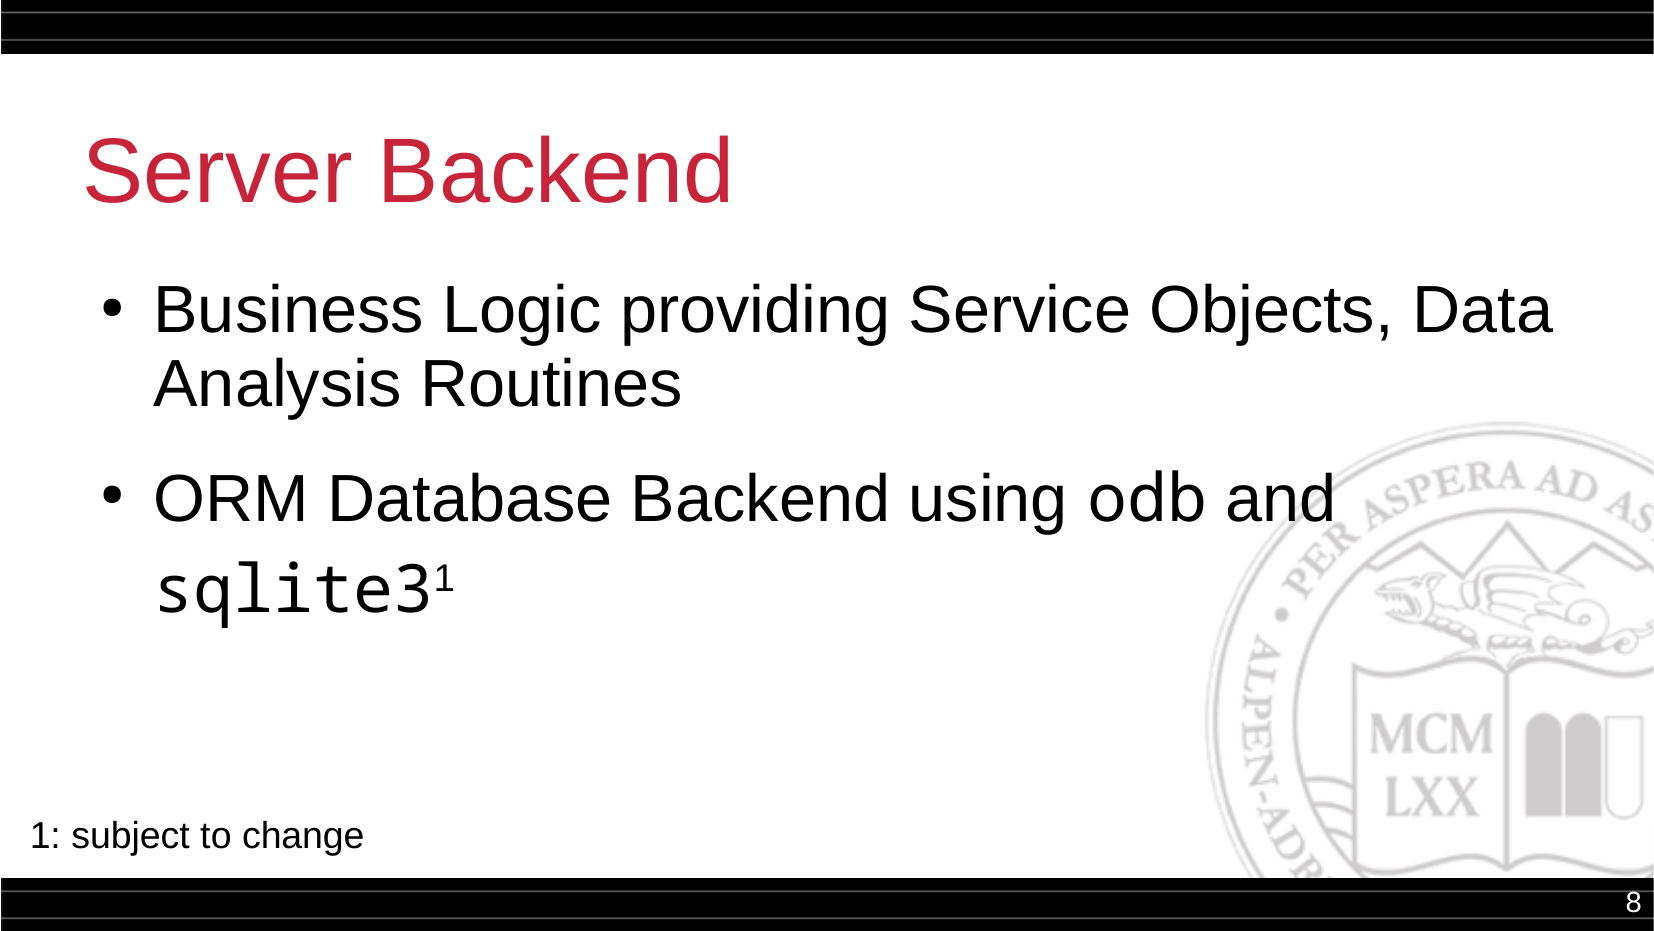

# Server Backend
Business Logic providing Service Objects, Data Analysis Routines
ORM Database Backend using odb and sqlite31
1: subject to change